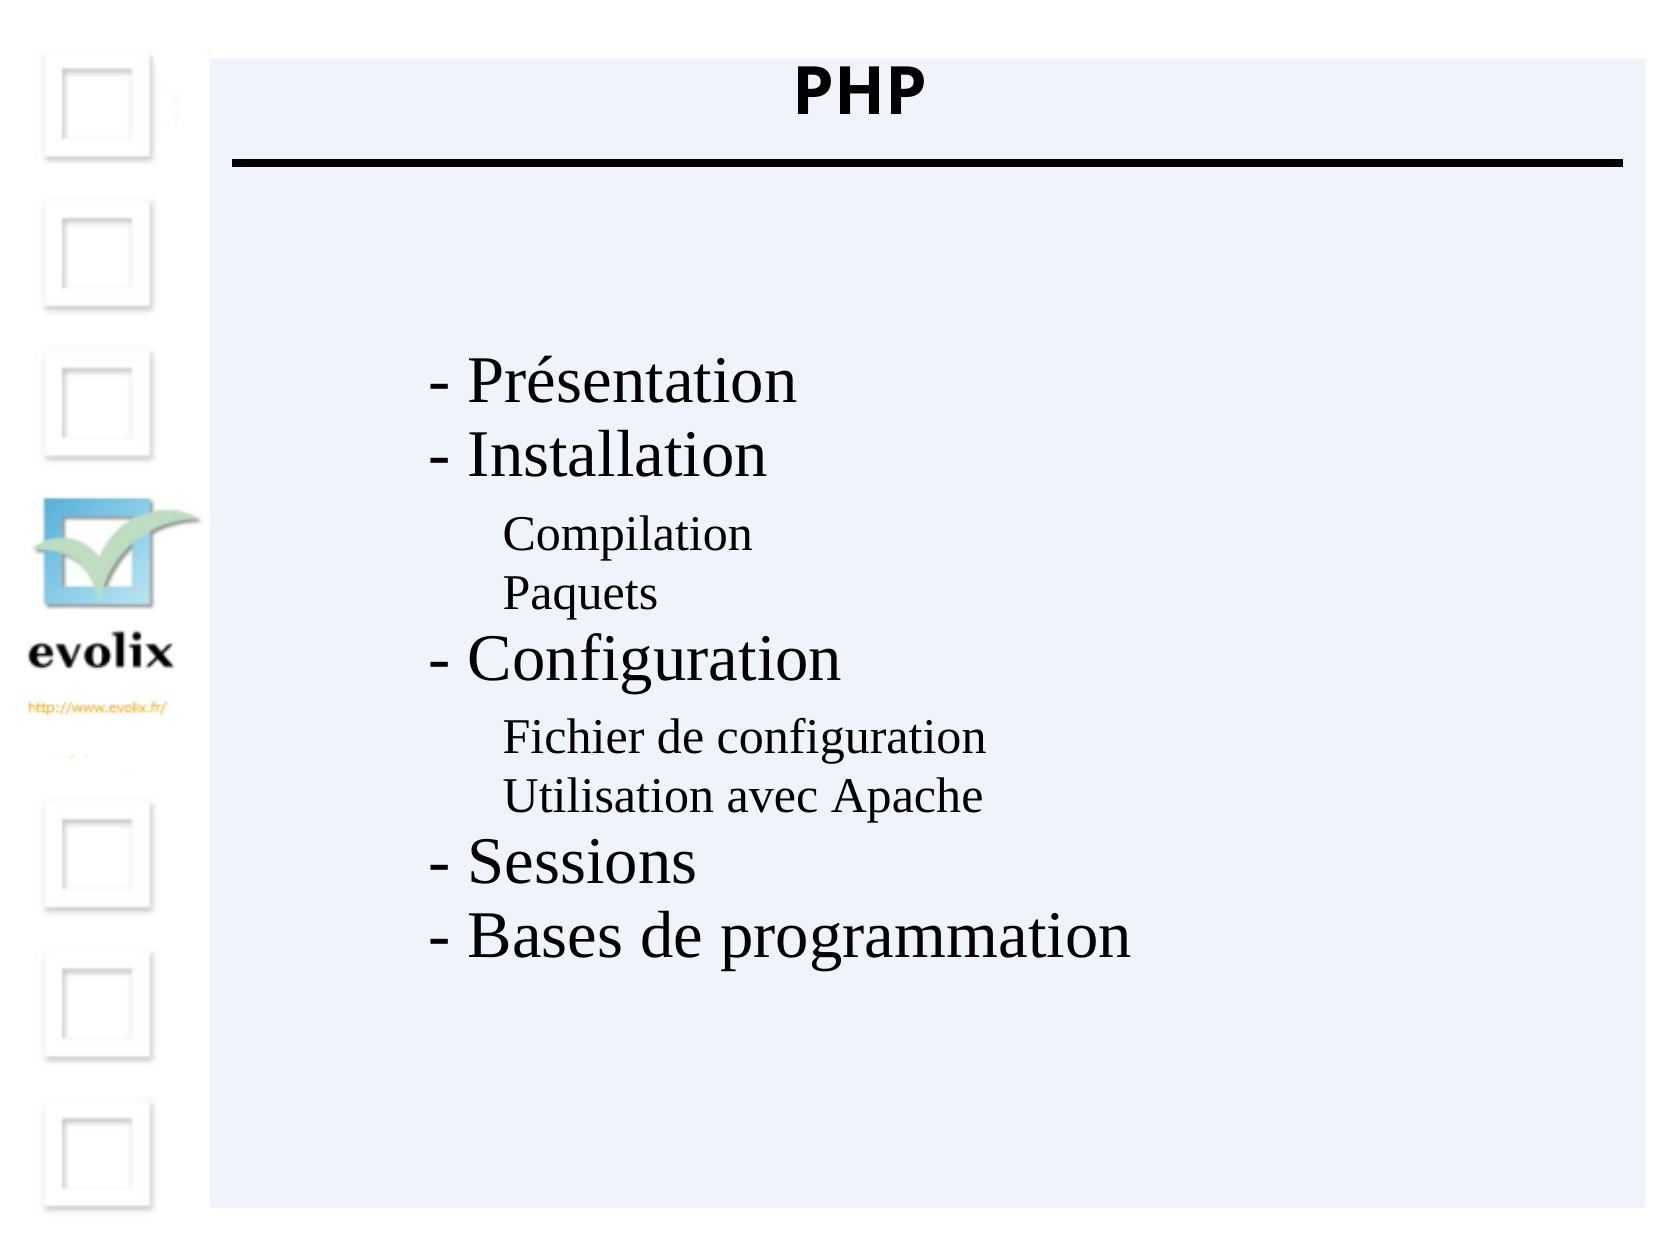

# PHP
- Présentation
- Installation
	Compilation
	Paquets
- Configuration
	Fichier de configuration
	Utilisation avec Apache
- Sessions
- Bases de programmation